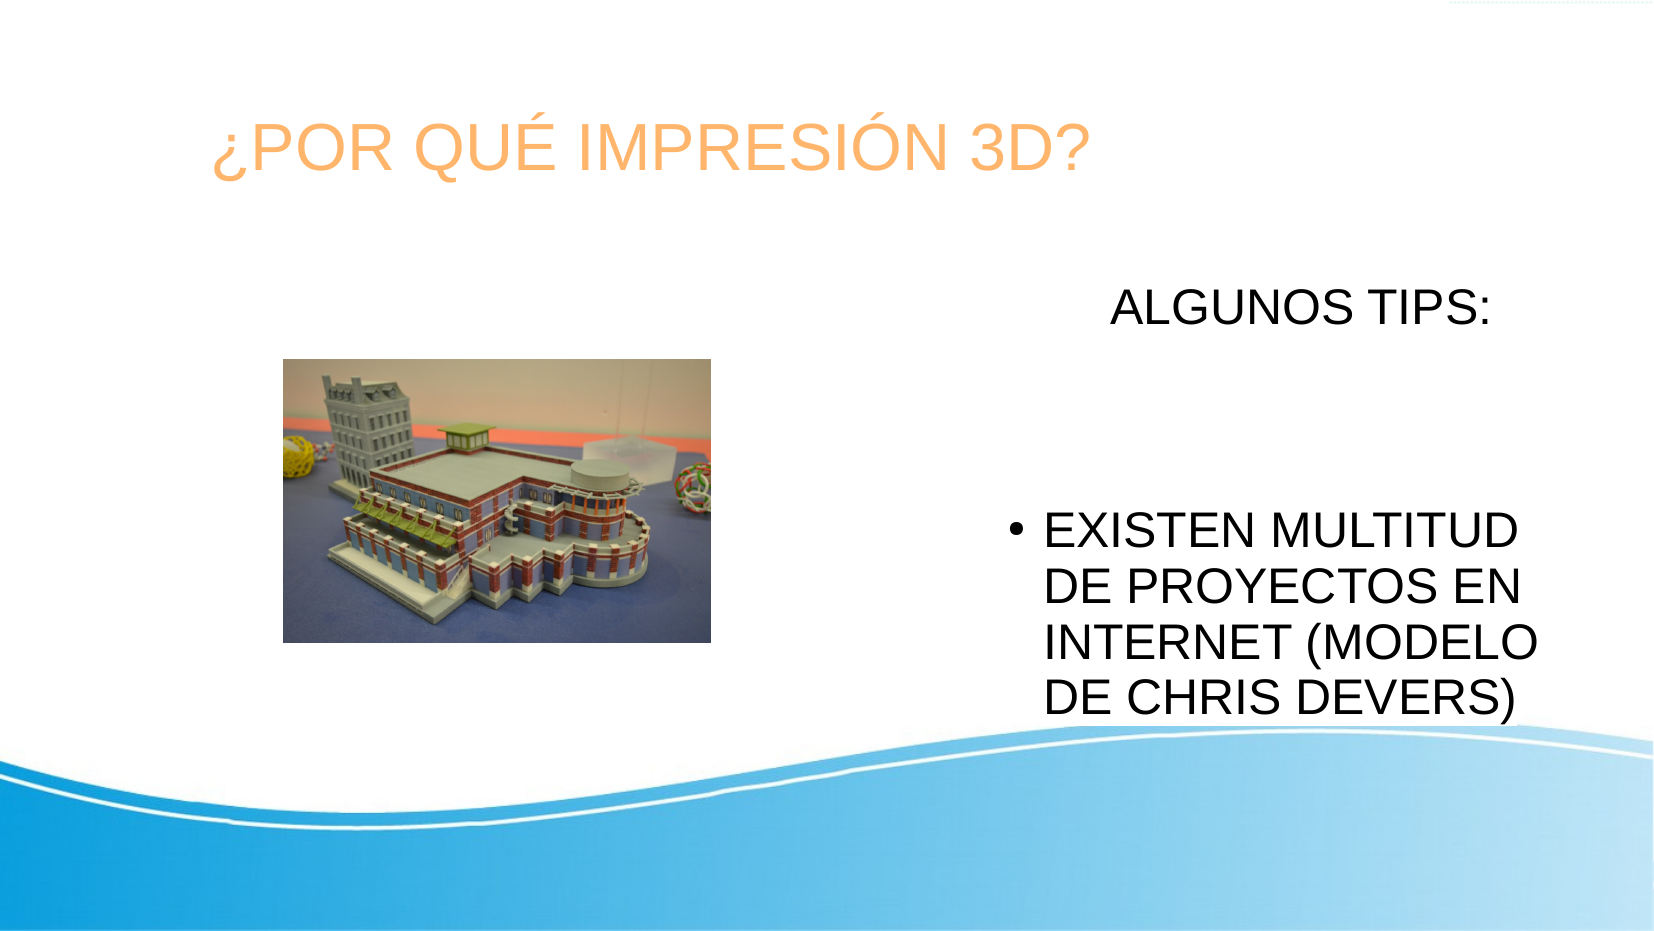

¿POR QUÉ IMPRESIÓN 3D?
# ALGUNOS TIPS:
EXISTEN MULTITUD DE PROYECTOS EN INTERNET (MODELO DE CHRIS DEVERS)